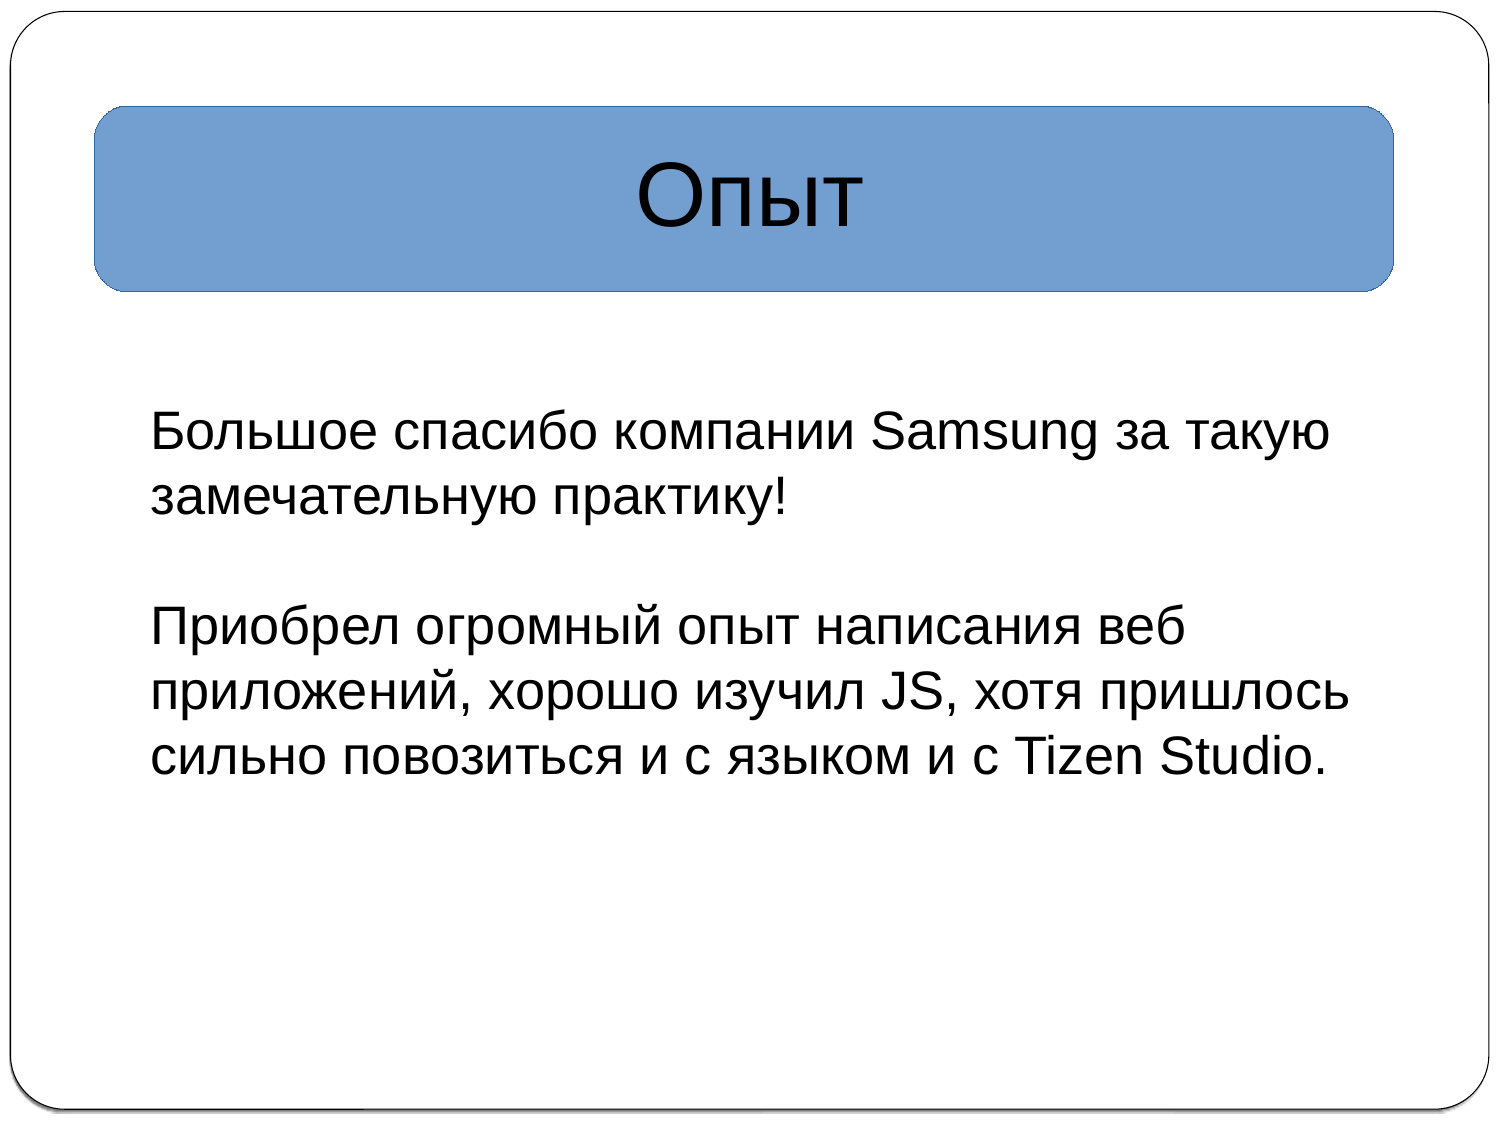

Опыт
Большое спасибо компании Samsung за такую замечательную практику!
Приобрел огромный опыт написания веб приложений, хорошо изучил JS, хотя пришлось сильно повозиться и с языком и с Tizen Studio.